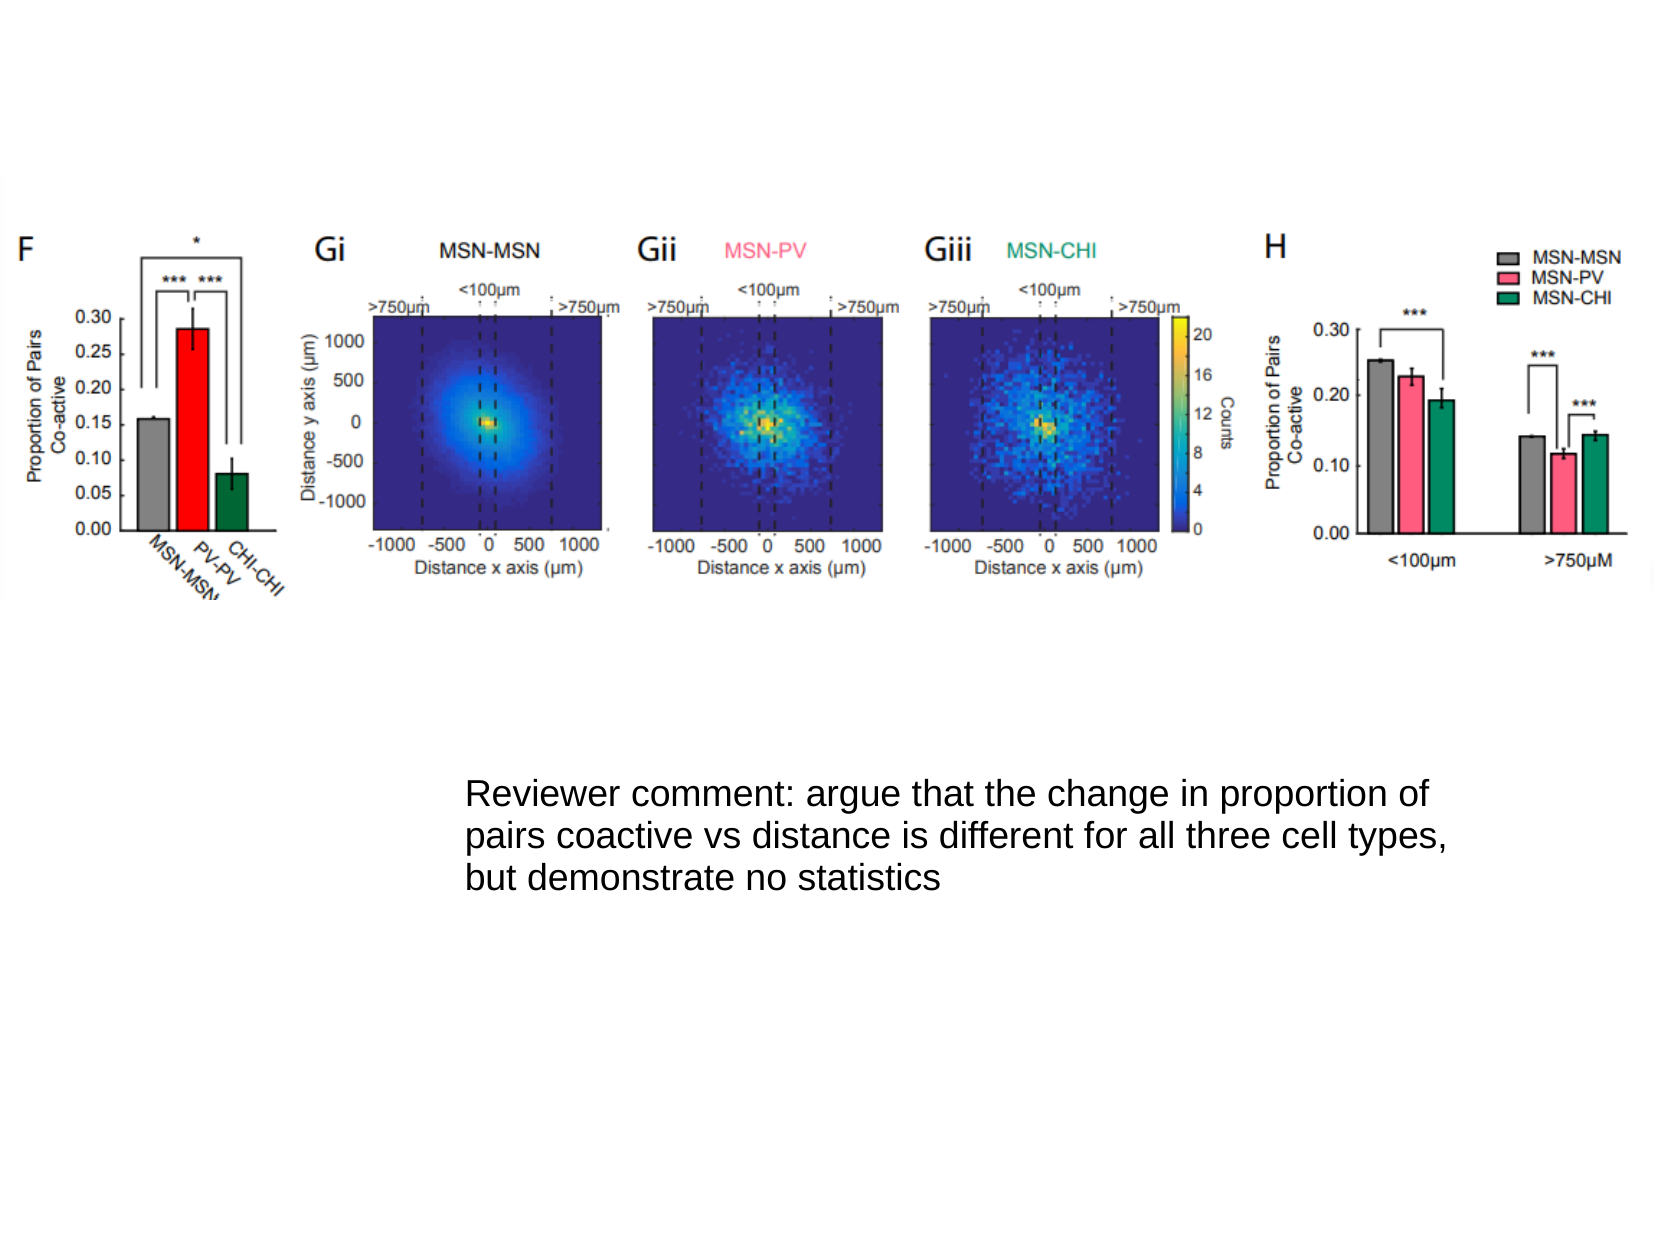

Reviewer comment: argue that the change in proportion of pairs coactive vs distance is different for all three cell types, but demonstrate no statistics